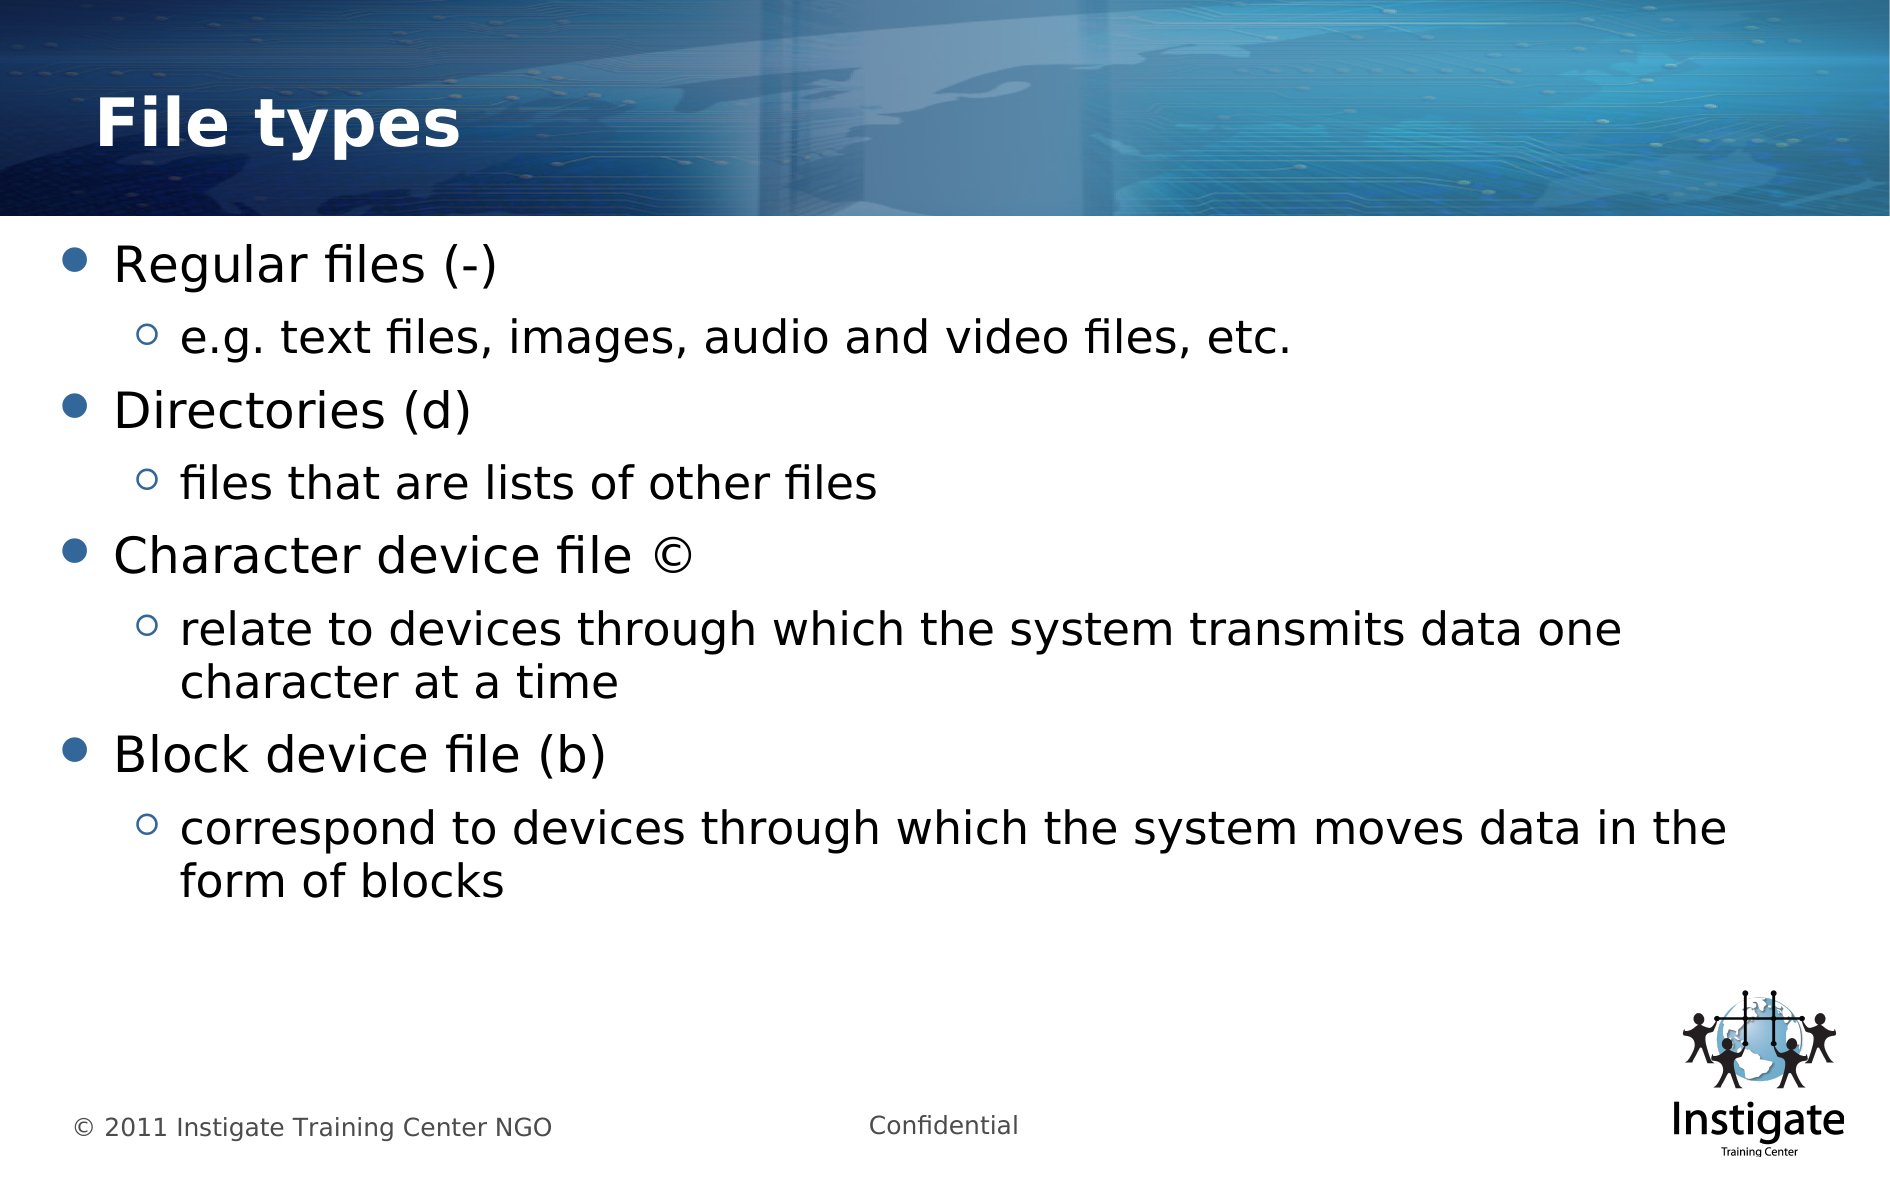

# File types
Regular files (-)
e.g. text files, images, audio and video files, etc.
Directories (d)
files that are lists of other files
Character device file ©
relate to devices through which the system transmits data one character at a time
Block device file (b)
correspond to devices through which the system moves data in the form of blocks